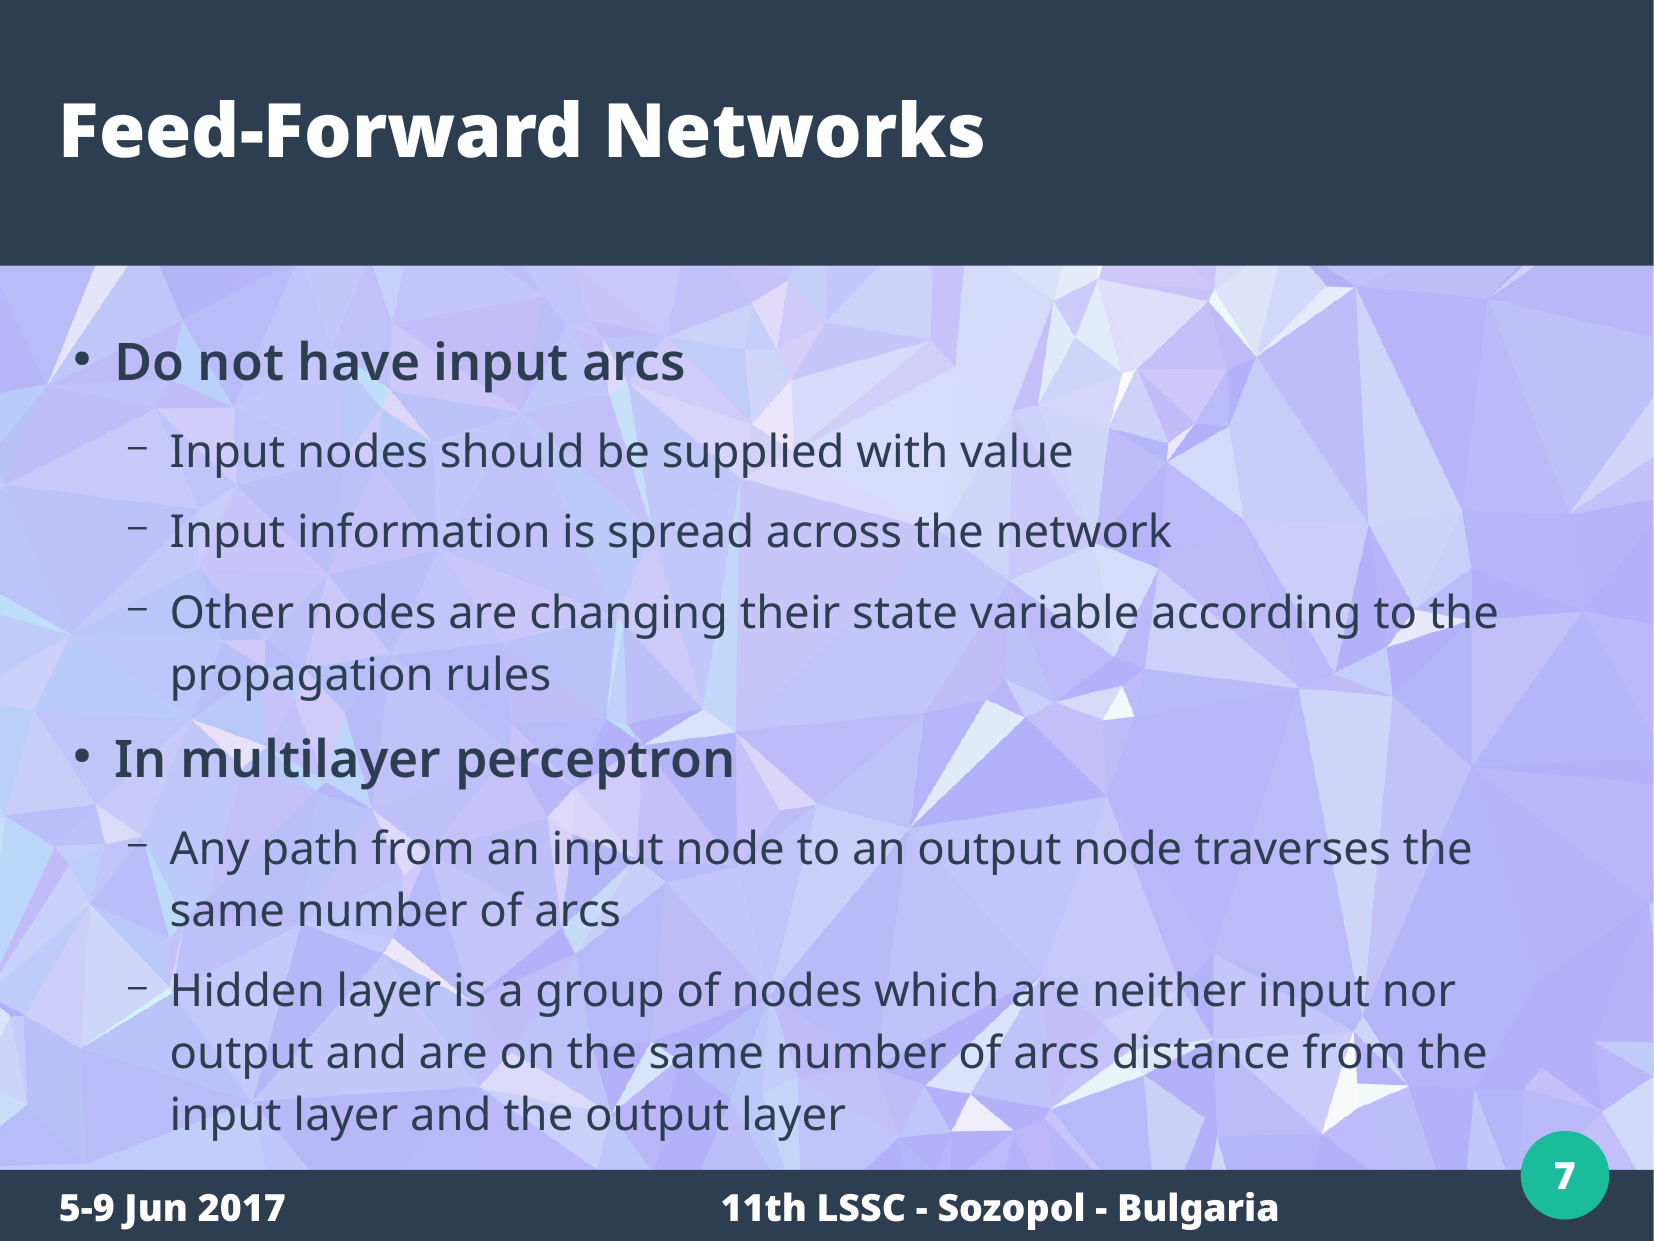

# Feed-Forward Networks
Do not have input arcs
Input nodes should be supplied with value
Input information is spread across the network
Other nodes are changing their state variable according to the propagation rules
In multilayer perceptron
Any path from an input node to an output node traverses the same number of arcs
Hidden layer is a group of nodes which are neither input nor output and are on the same number of arcs distance from the input layer and the output layer
7
5-9 Jun 2017
11th LSSC - Sozopol - Bulgaria